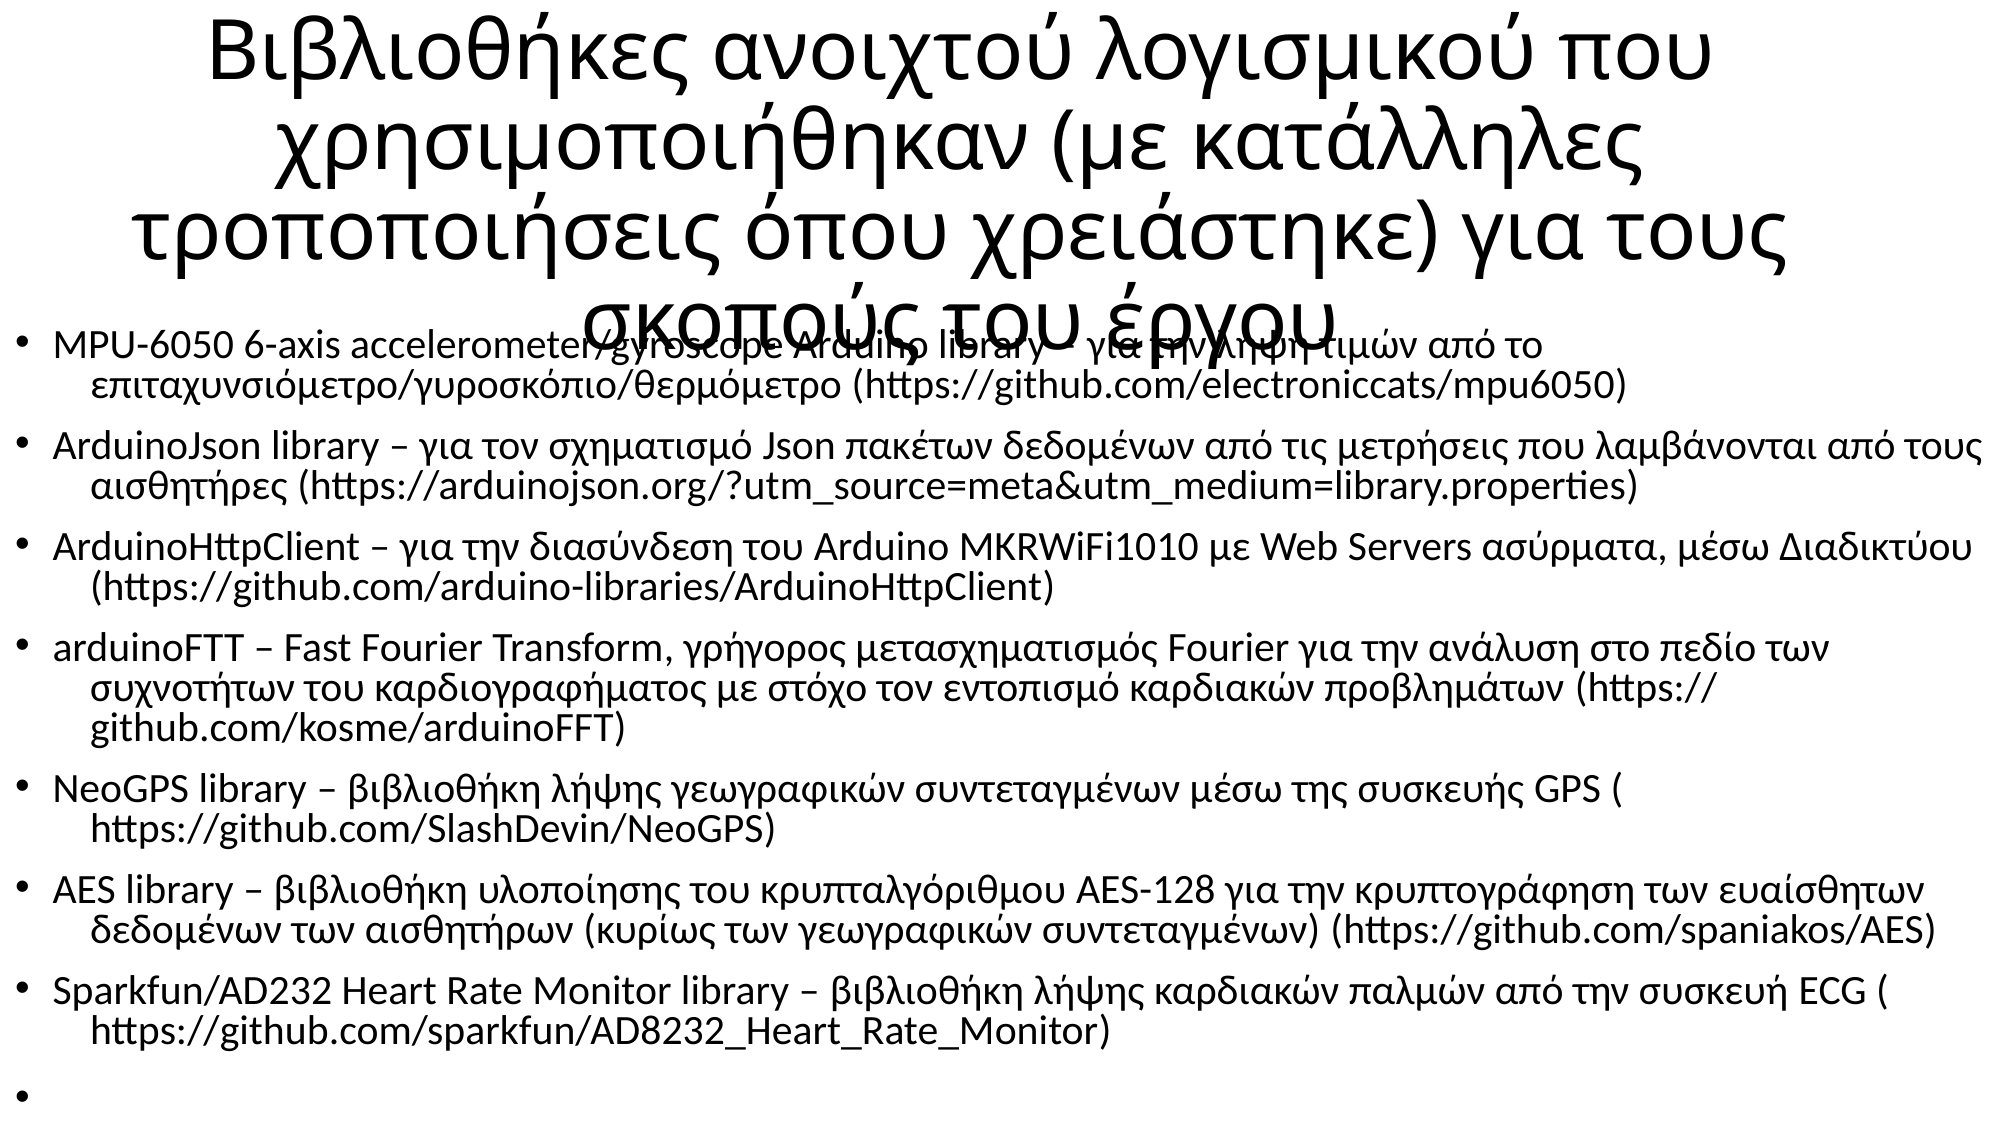

# Βιβλιοθήκες ανοιχτού λογισμικού που χρησιμοποιήθηκαν (με κατάλληλες τροποποιήσεις όπου χρειάστηκε) για τους σκοπούς του έργου
MPU-6050 6-axis accelerometer/gyroscope Arduino library – για την λήψη τιμών από το επιταχυνσιόμετρο/γυροσκόπιο/θερμόμετρο (https://github.com/electroniccats/mpu6050)
ArduinoJson library – για τον σχηματισμό Json πακέτων δεδομένων από τις μετρήσεις που λαμβάνονται από τους αισθητήρες (https://arduinojson.org/?utm_source=meta&utm_medium=library.properties)
ArduinoHttpClient – για την διασύνδεση του Arduino MKRWiFi1010 με Web Servers ασύρματα, μέσω Διαδικτύου (https://github.com/arduino-libraries/ArduinoHttpClient)
arduinoFTT – Fast Fourier Transform, γρήγορος μετασχηματισμός Fourier για την ανάλυση στο πεδίο των συχνοτήτων του καρδιογραφήματος με στόχο τον εντοπισμό καρδιακών προβλημάτων (https://github.com/kosme/arduinoFFT)
NeoGPS library – βιβλιοθήκη λήψης γεωγραφικών συντεταγμένων μέσω της συσκευής GPS (https://github.com/SlashDevin/NeoGPS)
AES library – βιβλιοθήκη υλοποίησης του κρυπταλγόριθμου AES-128 για την κρυπτογράφηση των ευαίσθητων δεδομένων των αισθητήρων (κυρίως των γεωγραφικών συντεταγμένων) (https://github.com/spaniakos/AES)
Sparkfun/AD232 Heart Rate Monitor library – βιβλιοθήκη λήψης καρδιακών παλμών από την συσκευή ECG (https://github.com/sparkfun/AD8232_Heart_Rate_Monitor)